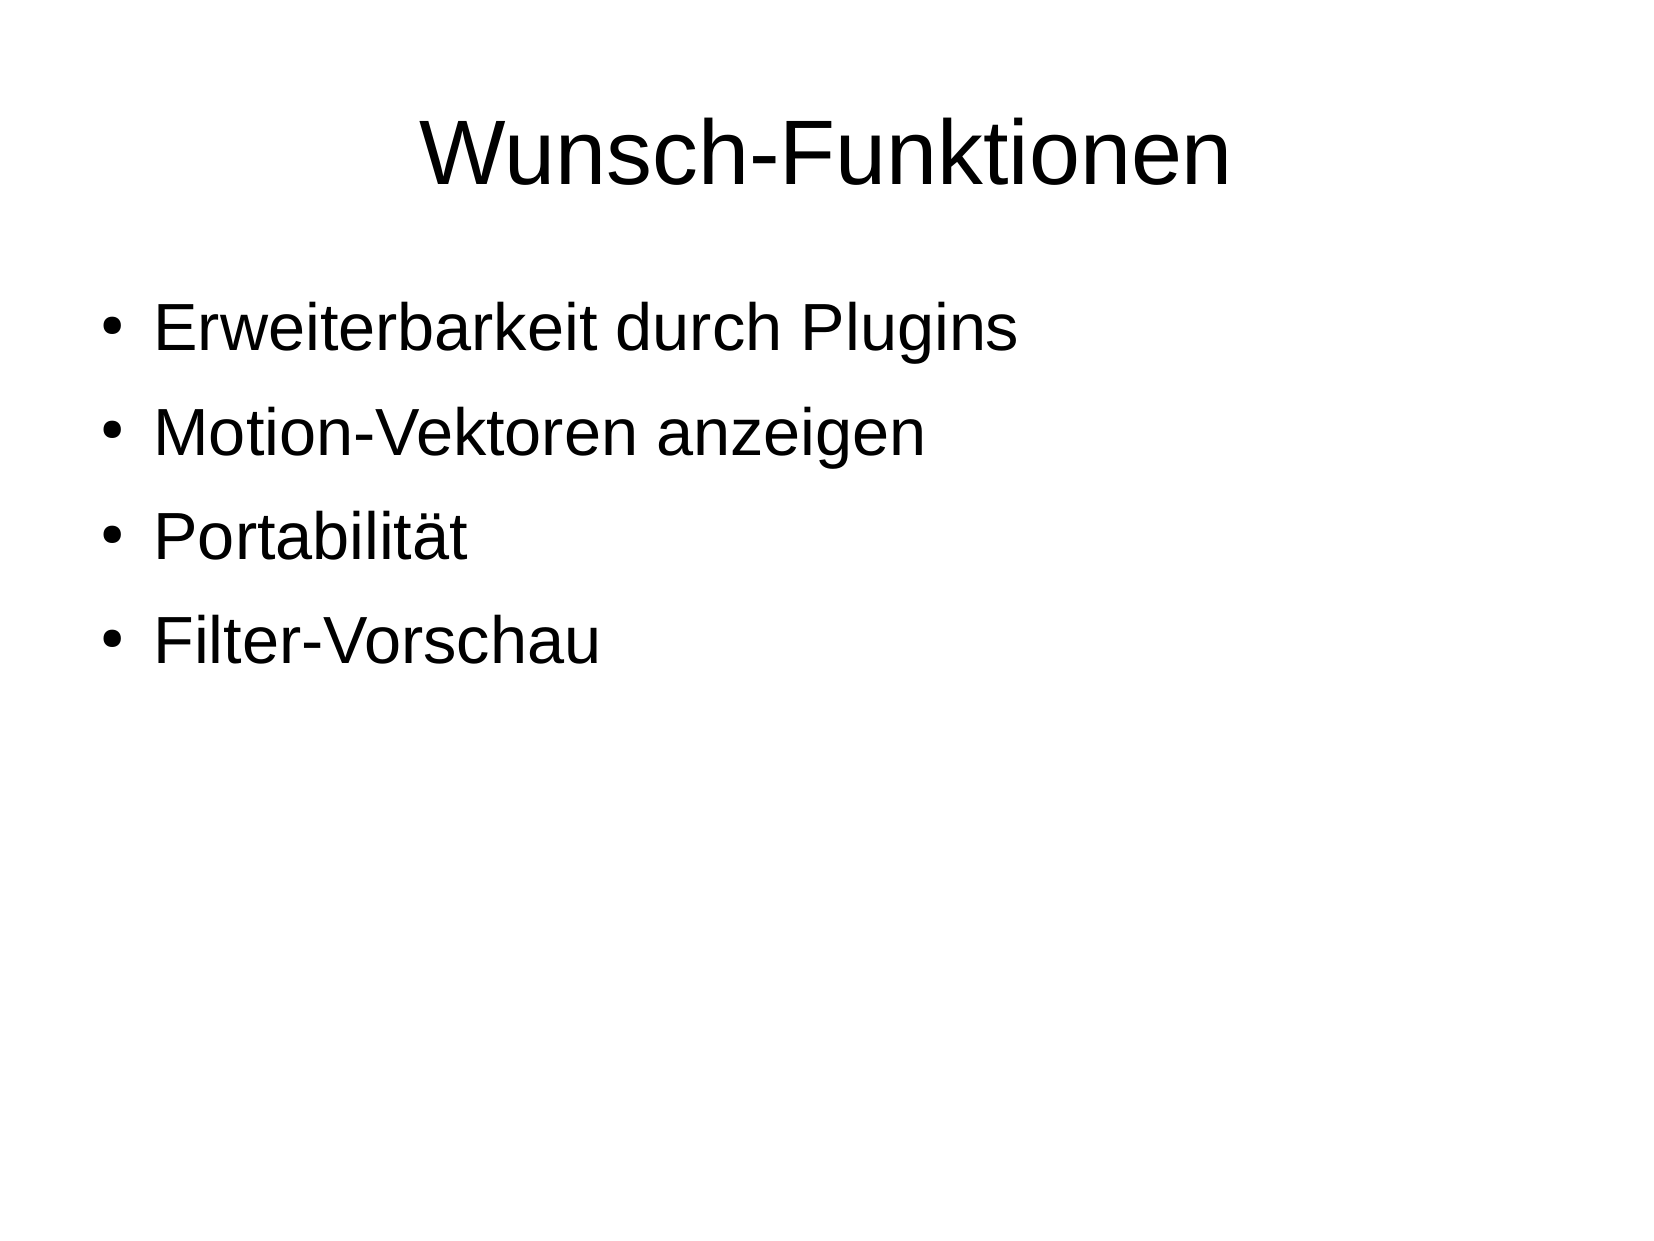

# Wunsch-Funktionen
Erweiterbarkeit durch Plugins
Motion-Vektoren anzeigen
Portabilität
Filter-Vorschau